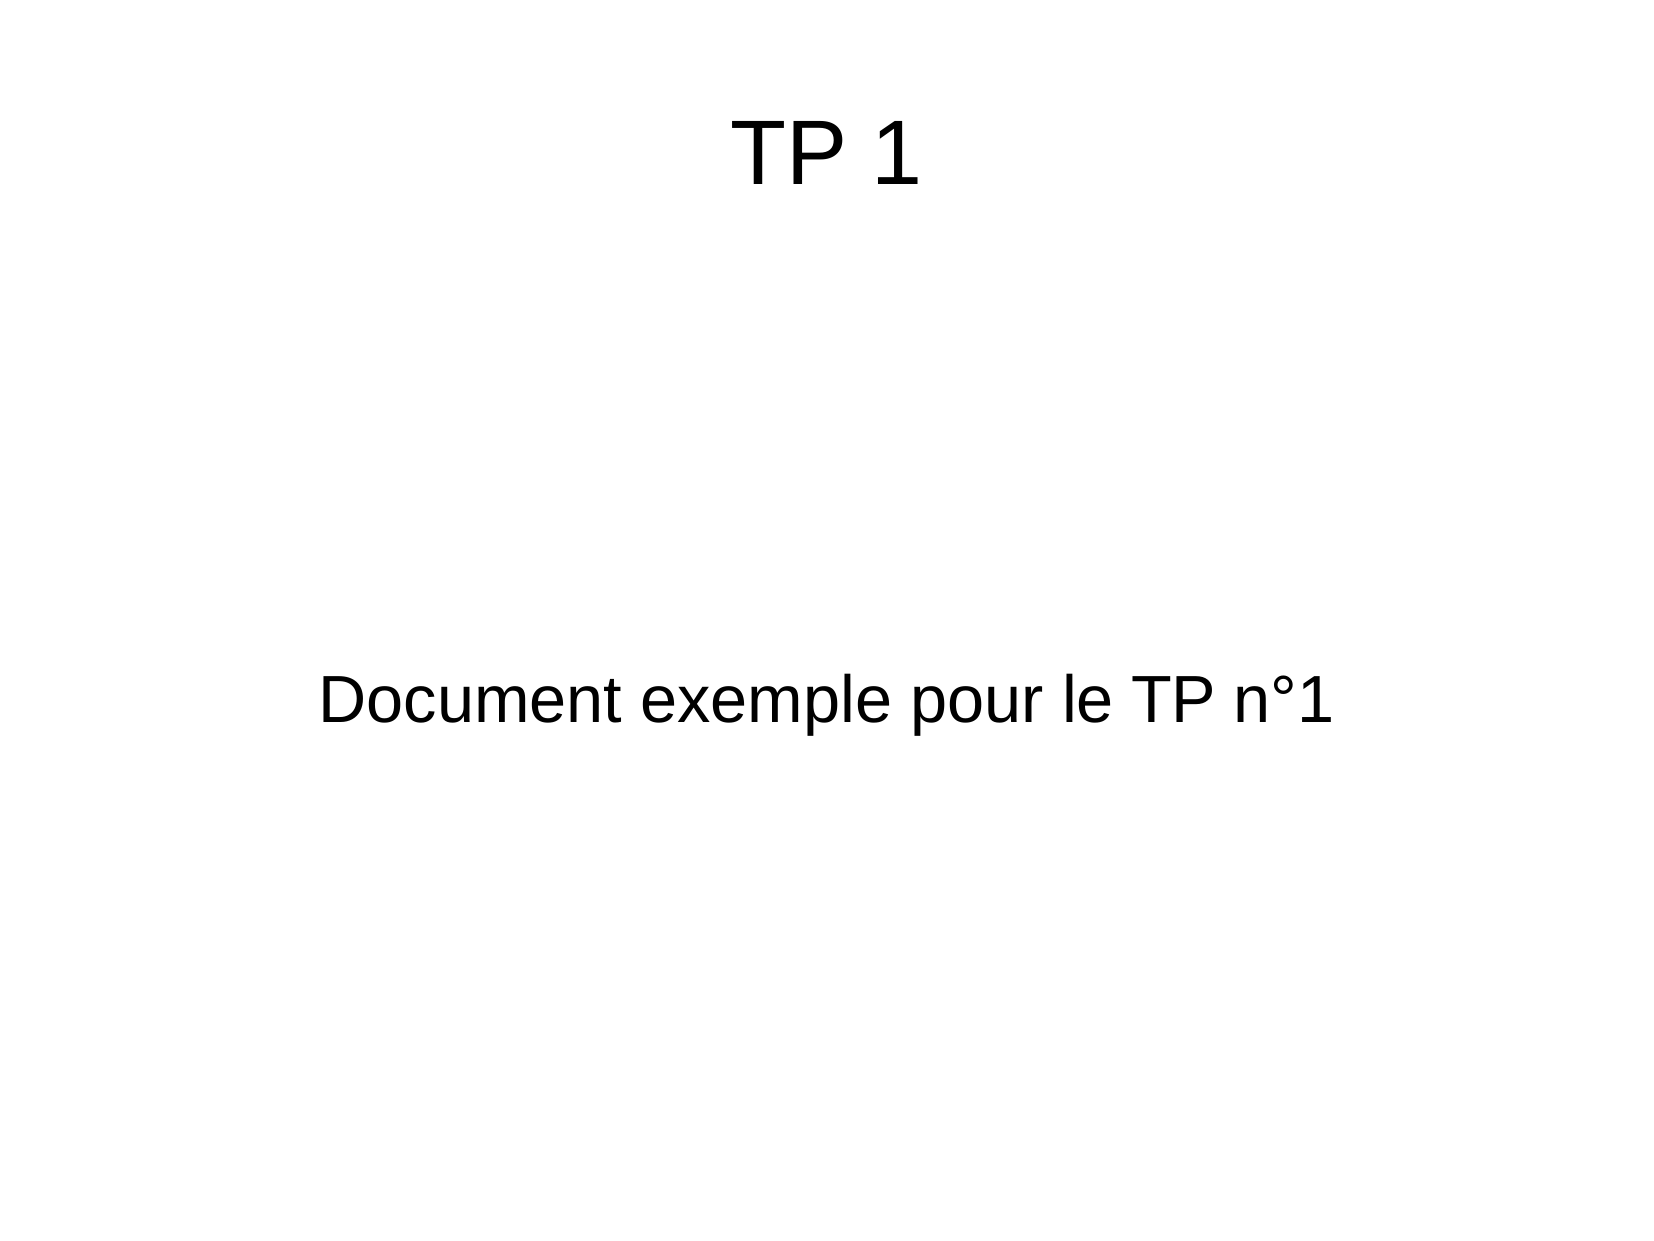

TP 1
# Document exemple pour le TP n°1